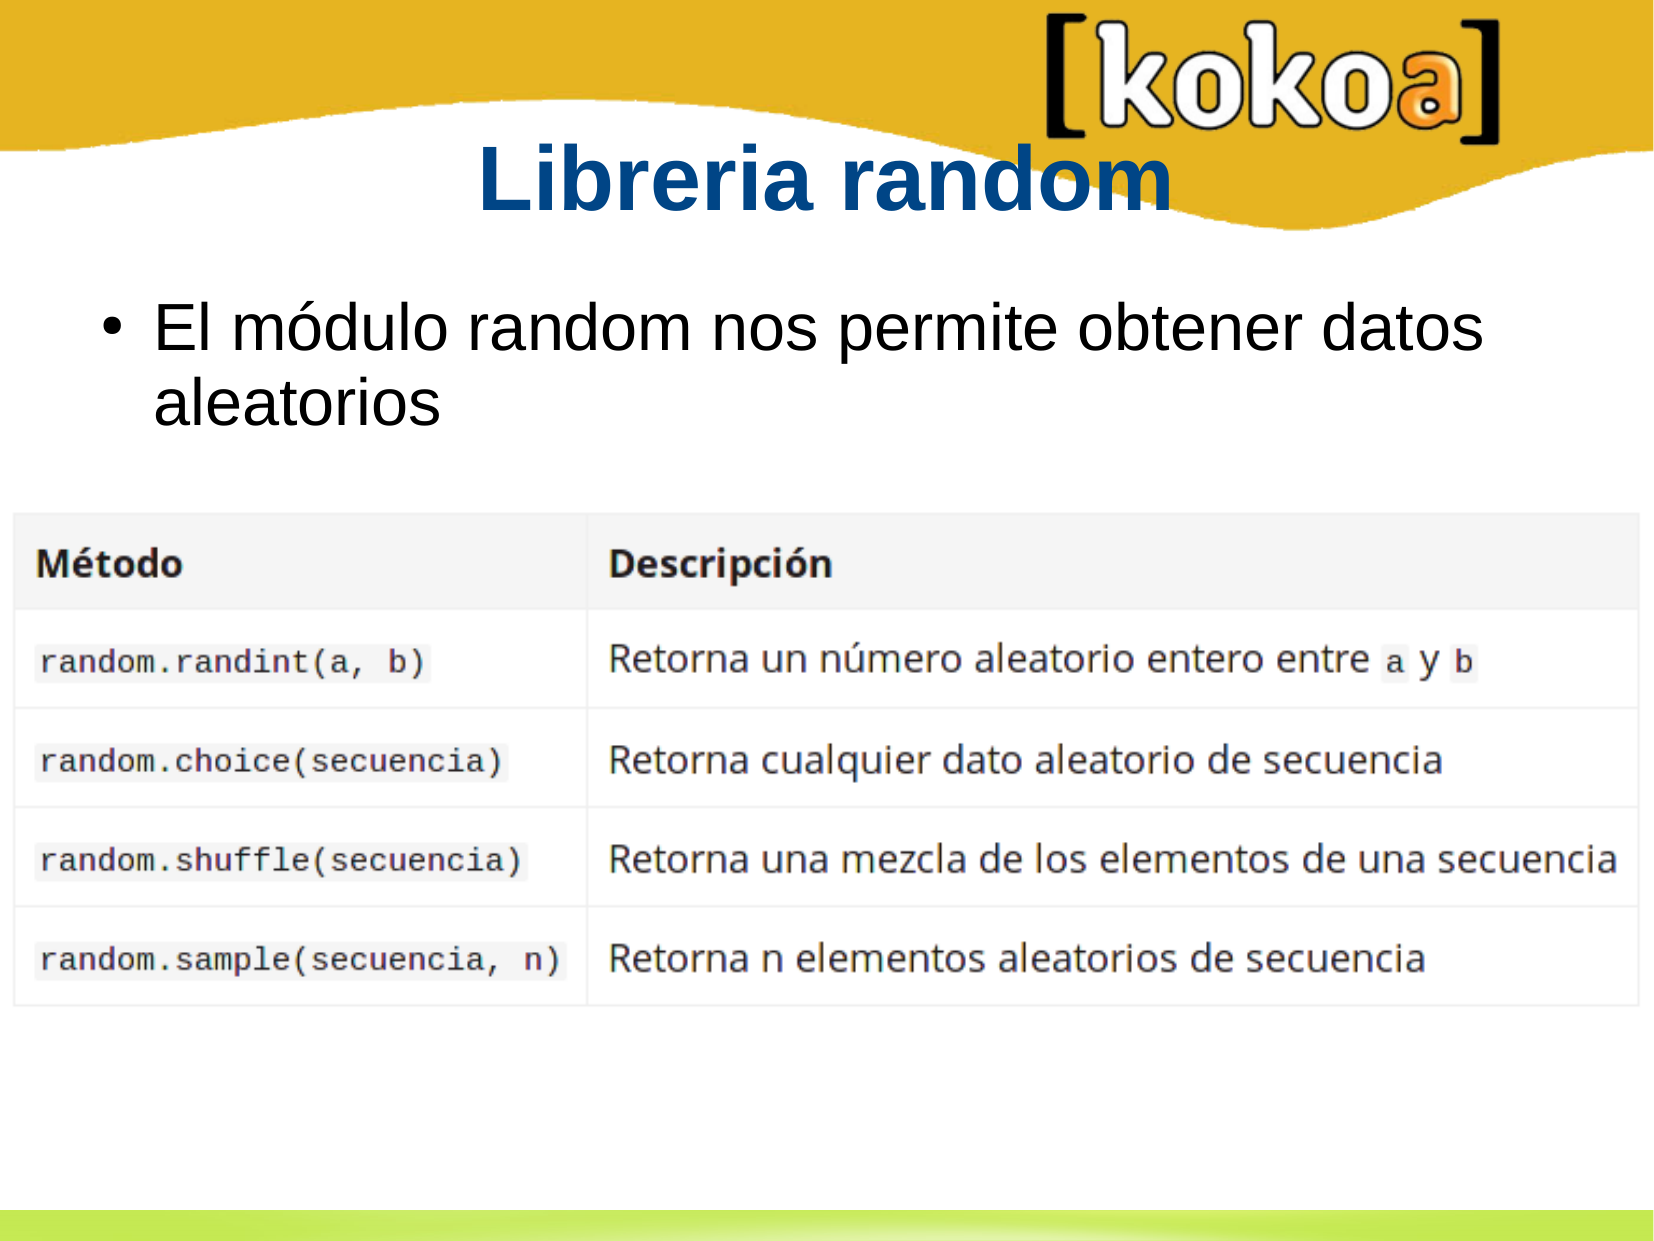

# Libreria random
El módulo random nos permite obtener datos aleatorios